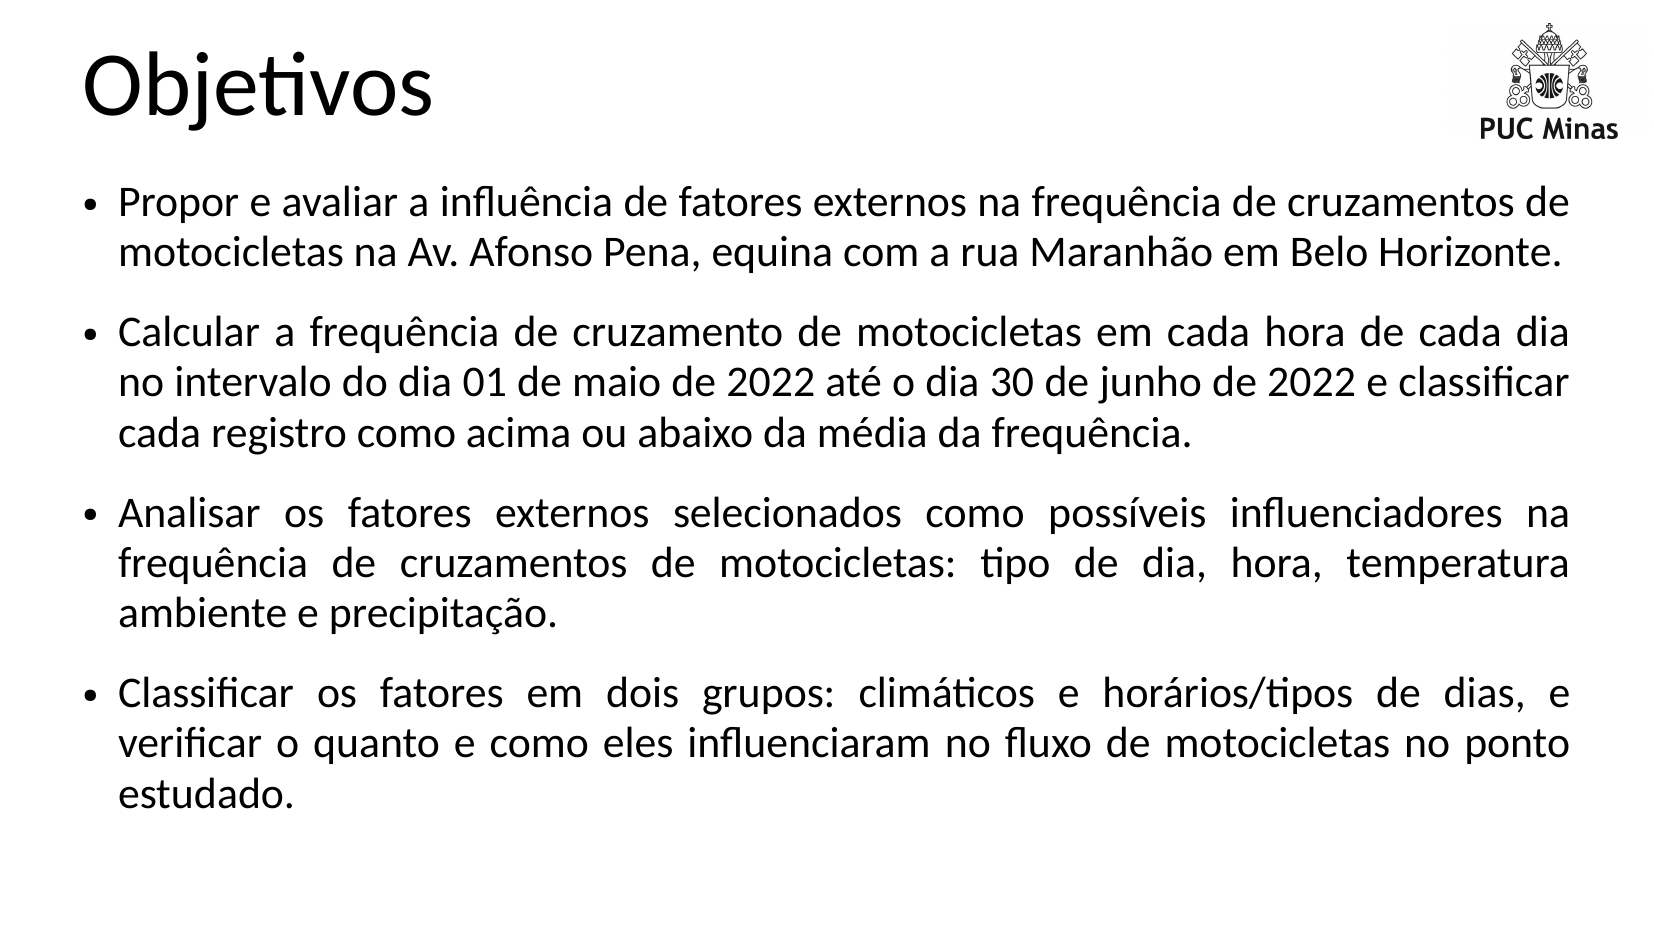

# Objetivos
Propor e avaliar a influência de fatores externos na frequência de cruzamentos de motocicletas na Av. Afonso Pena, equina com a rua Maranhão em Belo Horizonte.
Calcular a frequência de cruzamento de motocicletas em cada hora de cada dia no intervalo do dia 01 de maio de 2022 até o dia 30 de junho de 2022 e classificar cada registro como acima ou abaixo da média da frequência.
Analisar os fatores externos selecionados como possíveis influenciadores na frequência de cruzamentos de motocicletas: tipo de dia, hora, temperatura ambiente e precipitação.
Classificar os fatores em dois grupos: climáticos e horários/tipos de dias, e verificar o quanto e como eles influenciaram no fluxo de motocicletas no ponto estudado.